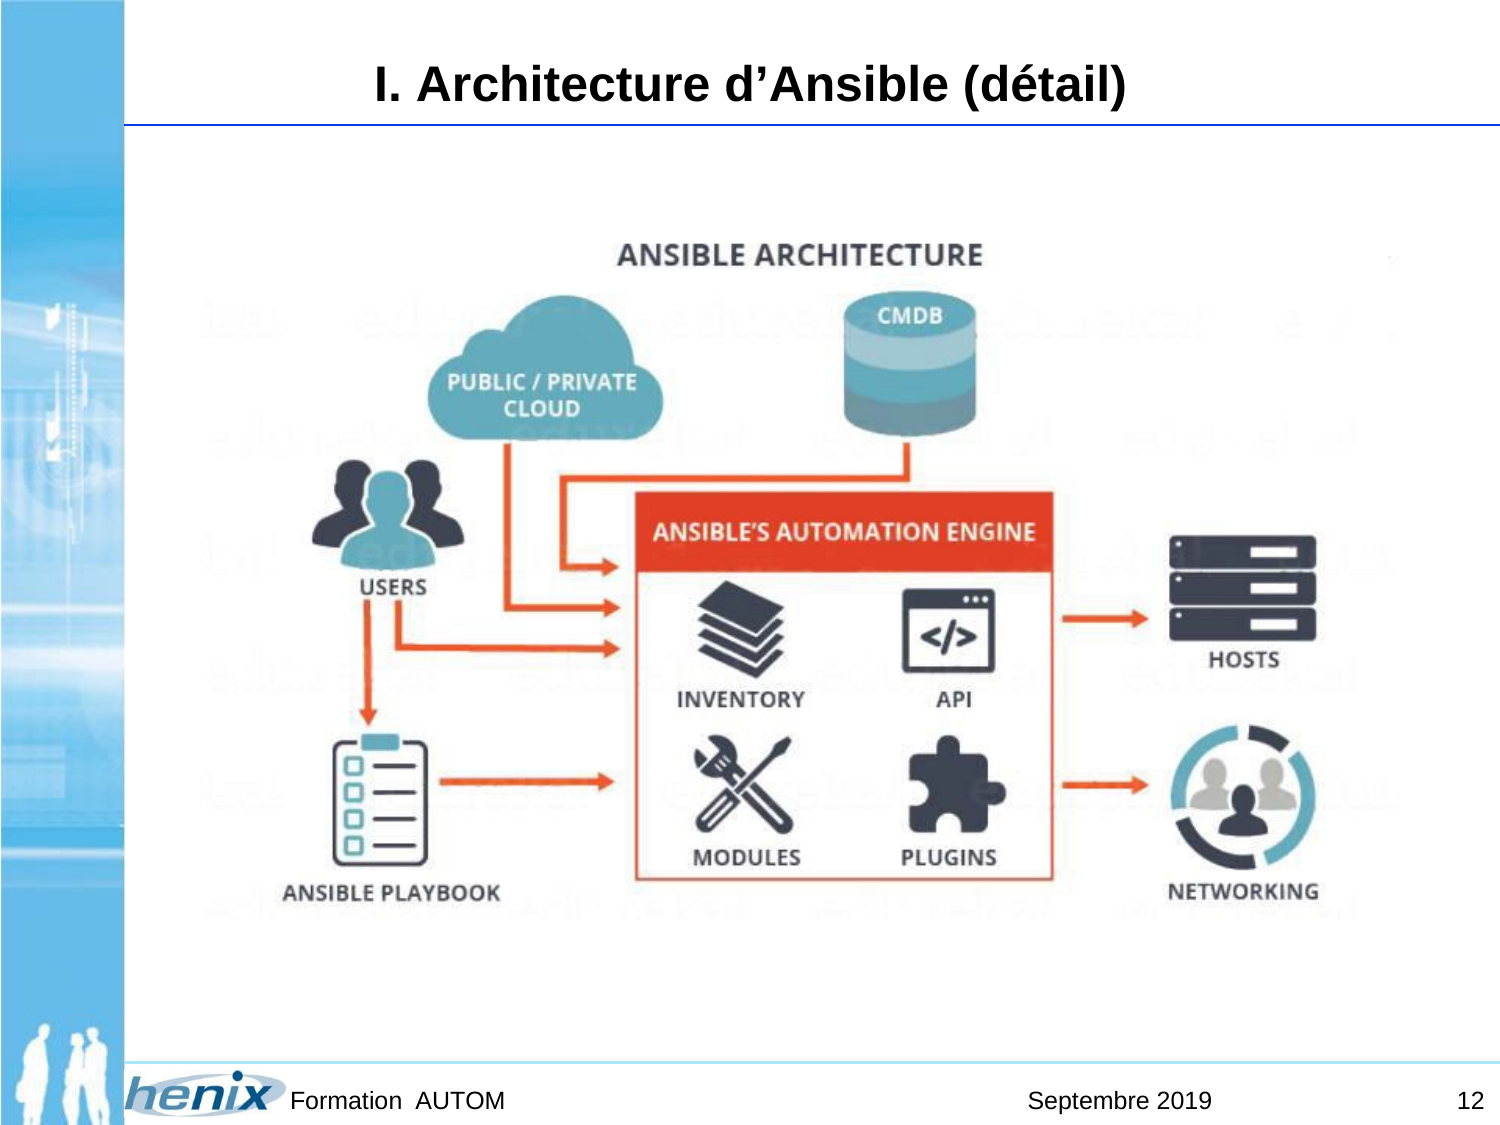

I. Architecture d’Ansible (détail)
Formation AUTOM
Septembre 2019